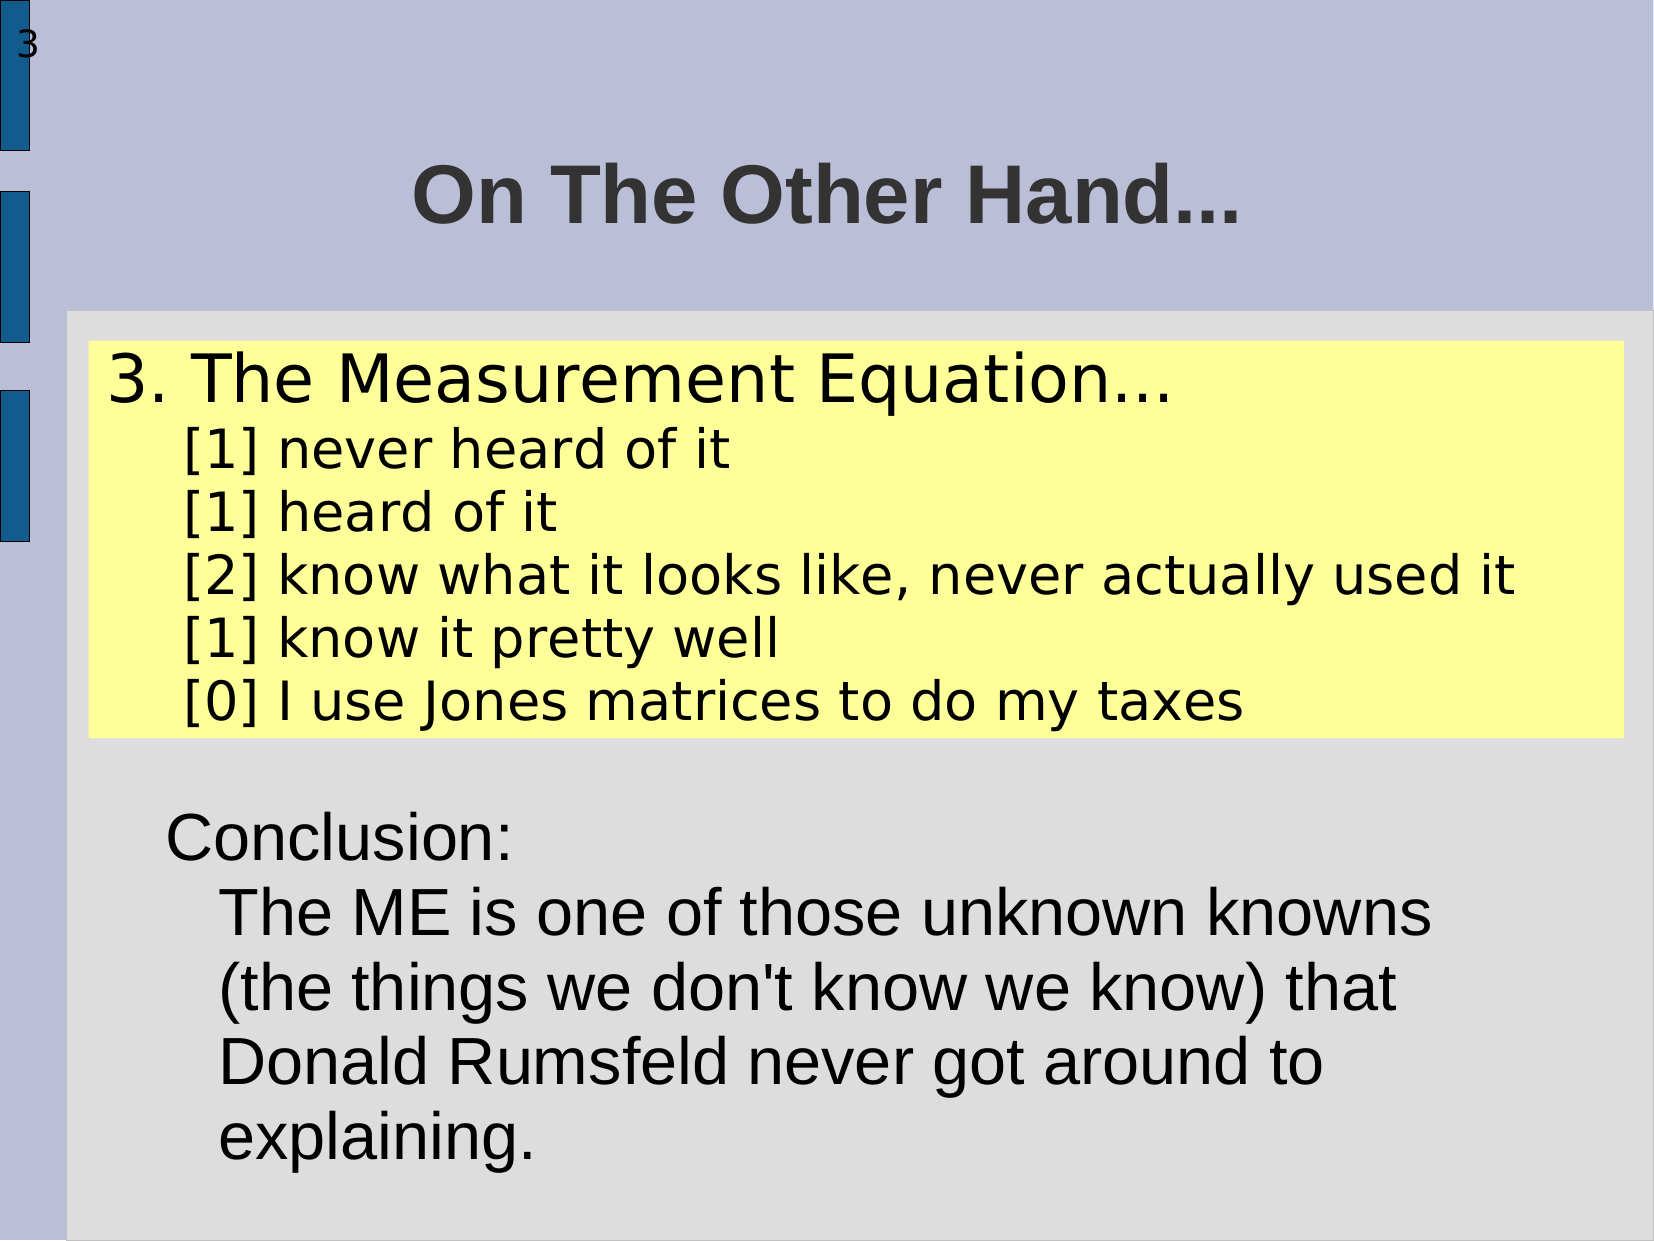

# On The Other Hand...
3. The Measurement Equation...
[1] never heard of it
[1] heard of it
[2] know what it looks like, never actually used it
[1] know it pretty well
[0] I use Jones matrices to do my taxes
Conclusion:
The ME is one of those unknown knowns (the things we don't know we know) that Donald Rumsfeld never got around to explaining.